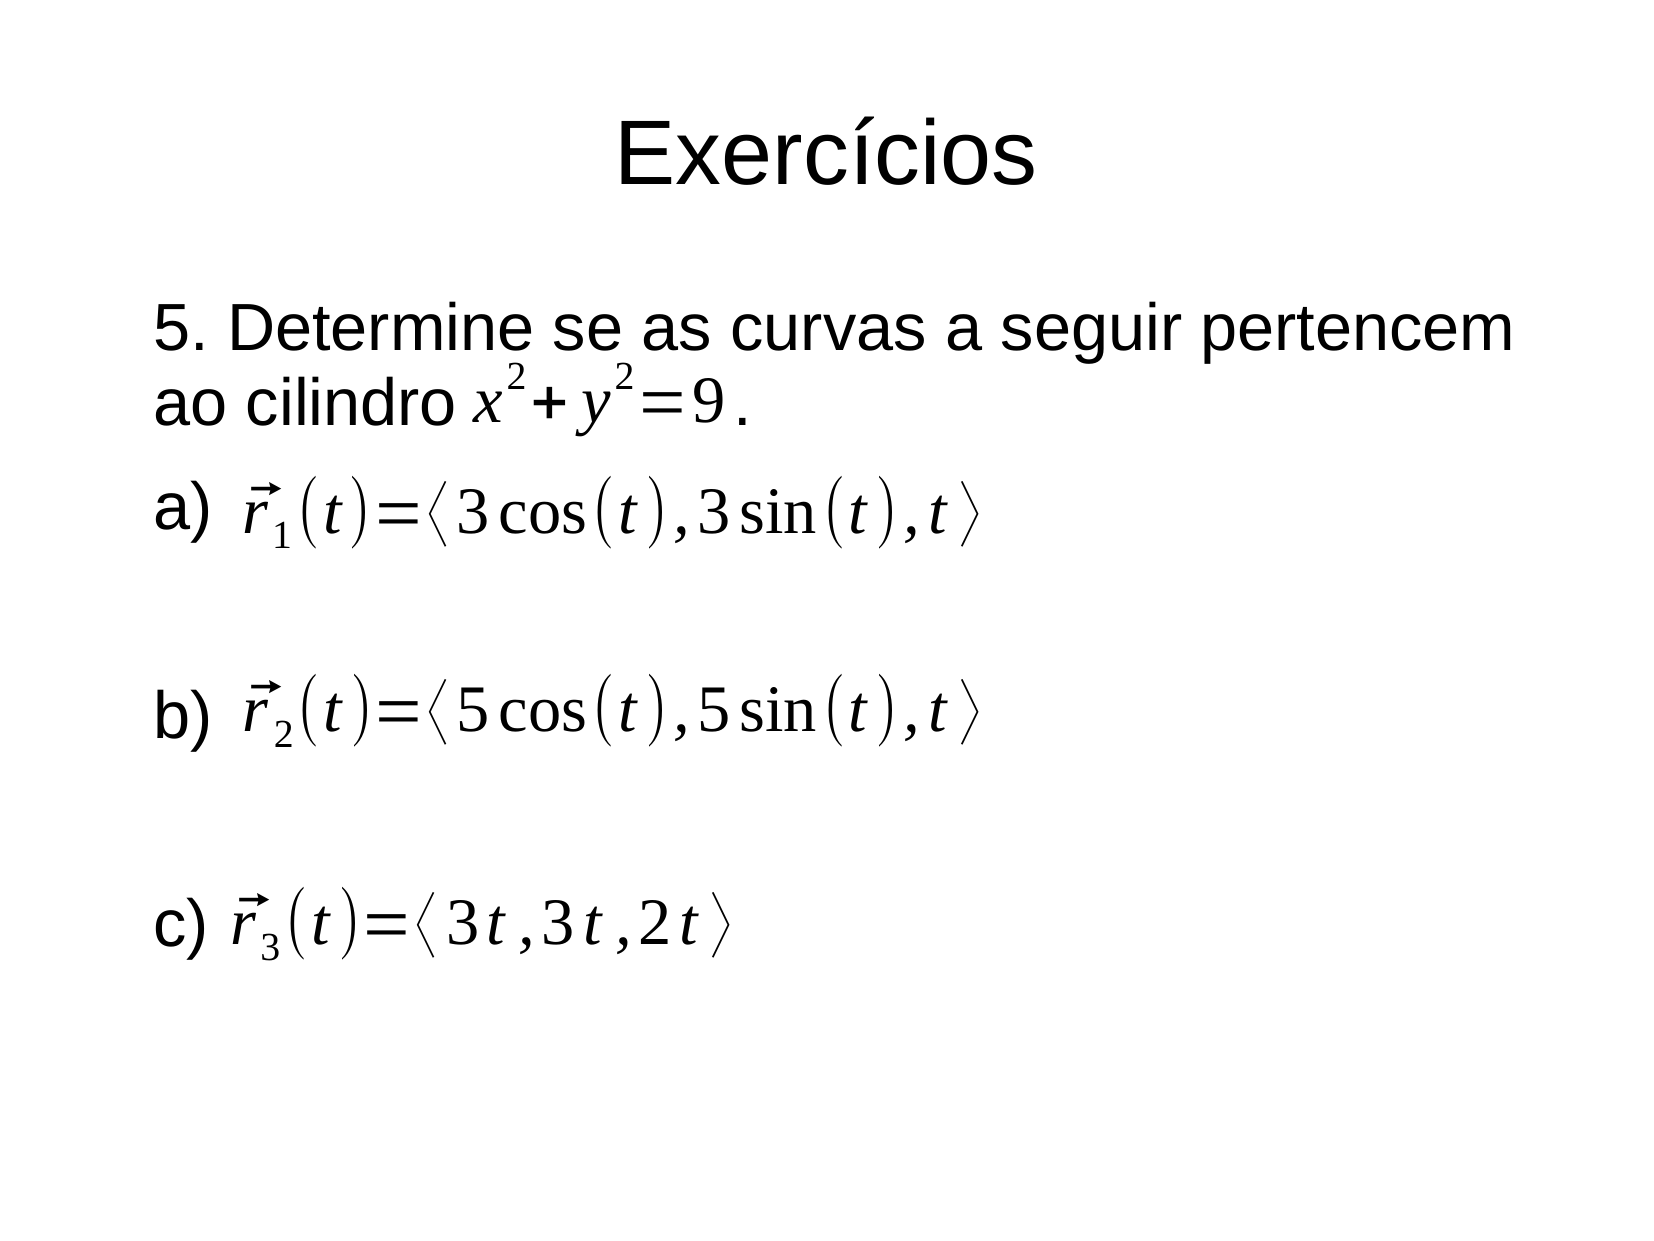

# Exercícios
5. Determine se as curvas a seguir pertencem ao cilindro .
a)
b)
c)